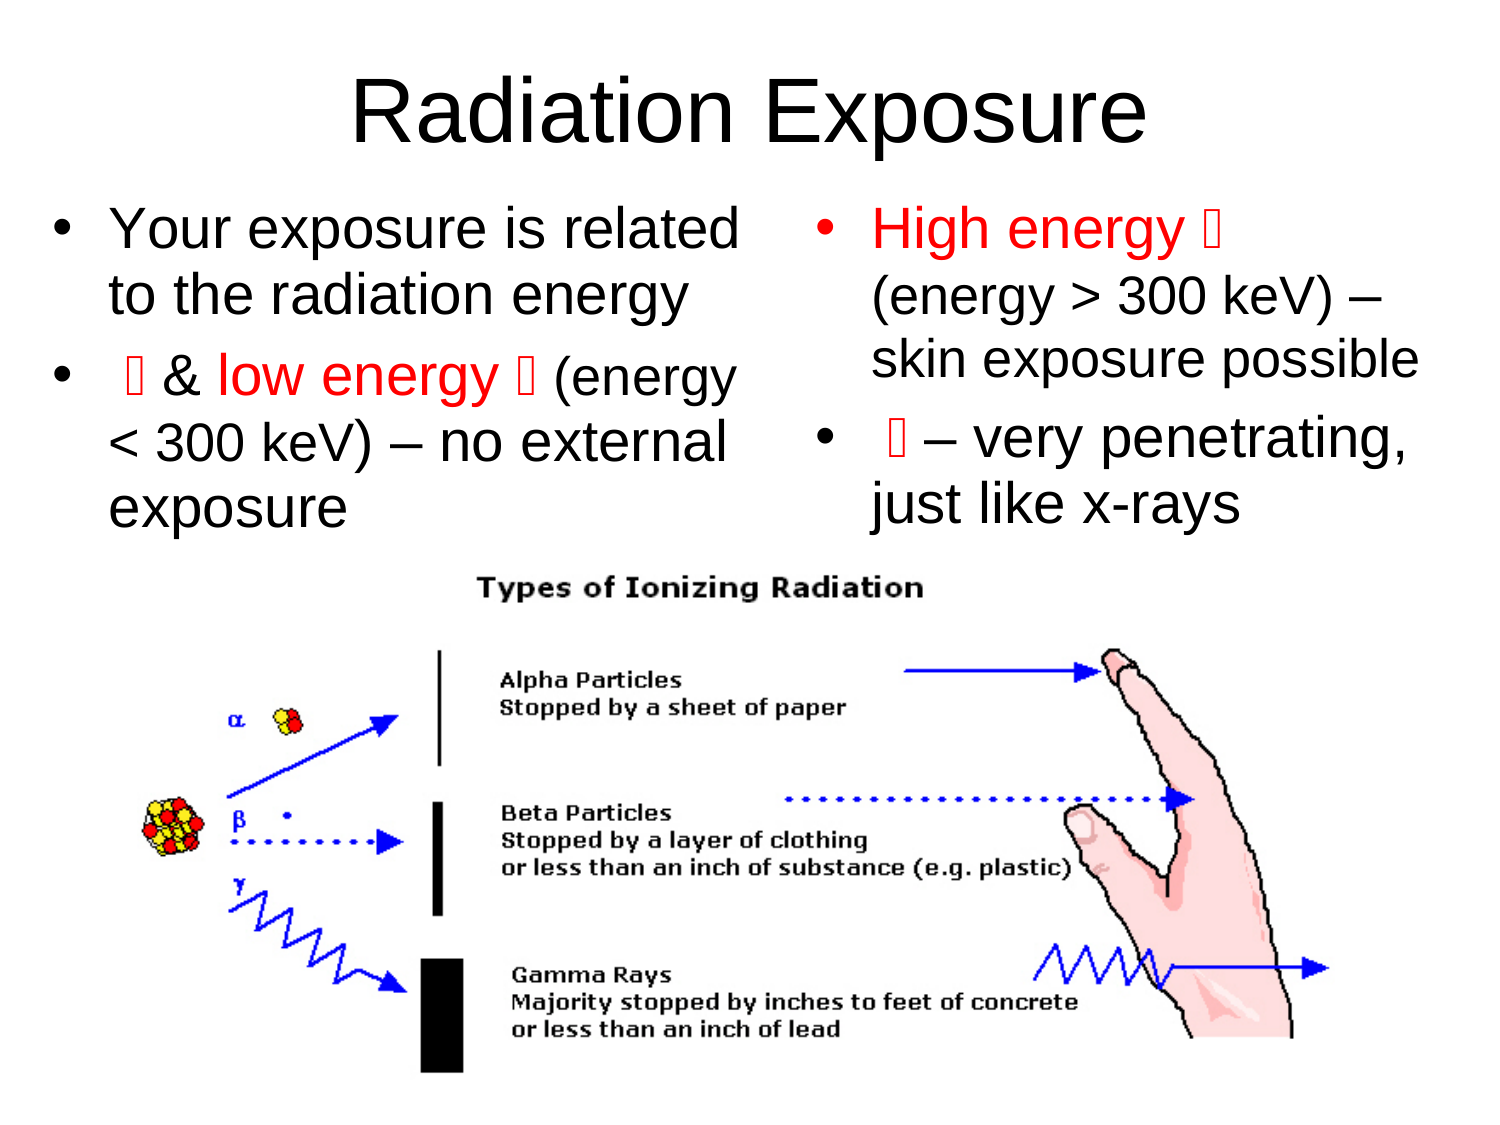

# Radiation Exposure
Your exposure is related to the radiation energy
  & low energy  (energy < 300 keV) – no external exposure
High energy  (energy > 300 keV) – skin exposure possible
  – very penetrating, just like x-rays